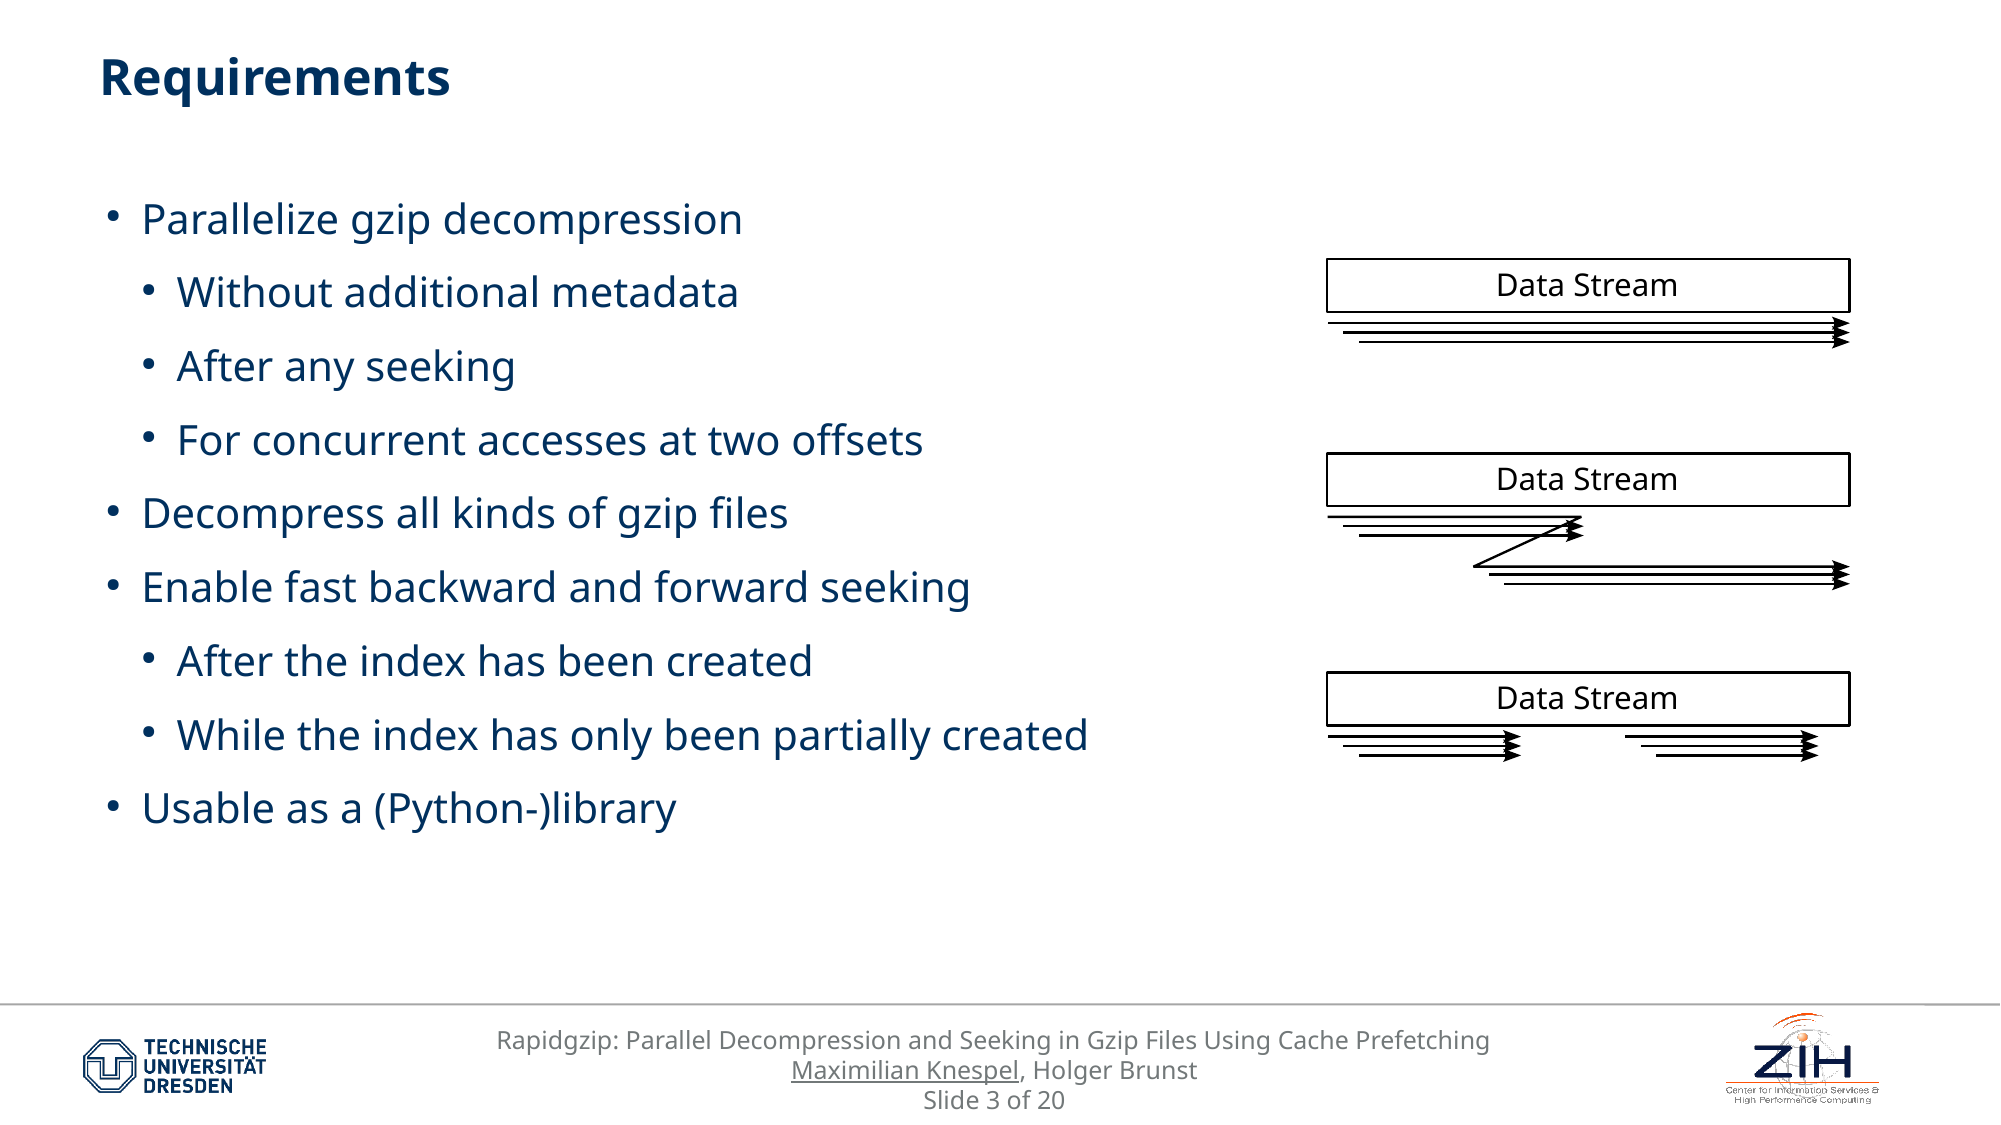

# Requirements
Parallelize gzip decompression
Without additional metadata
After any seeking
For concurrent accesses at two offsets
Decompress all kinds of gzip files
Enable fast backward and forward seeking
After the index has been created
While the index has only been partially created
Usable as a (Python-)library